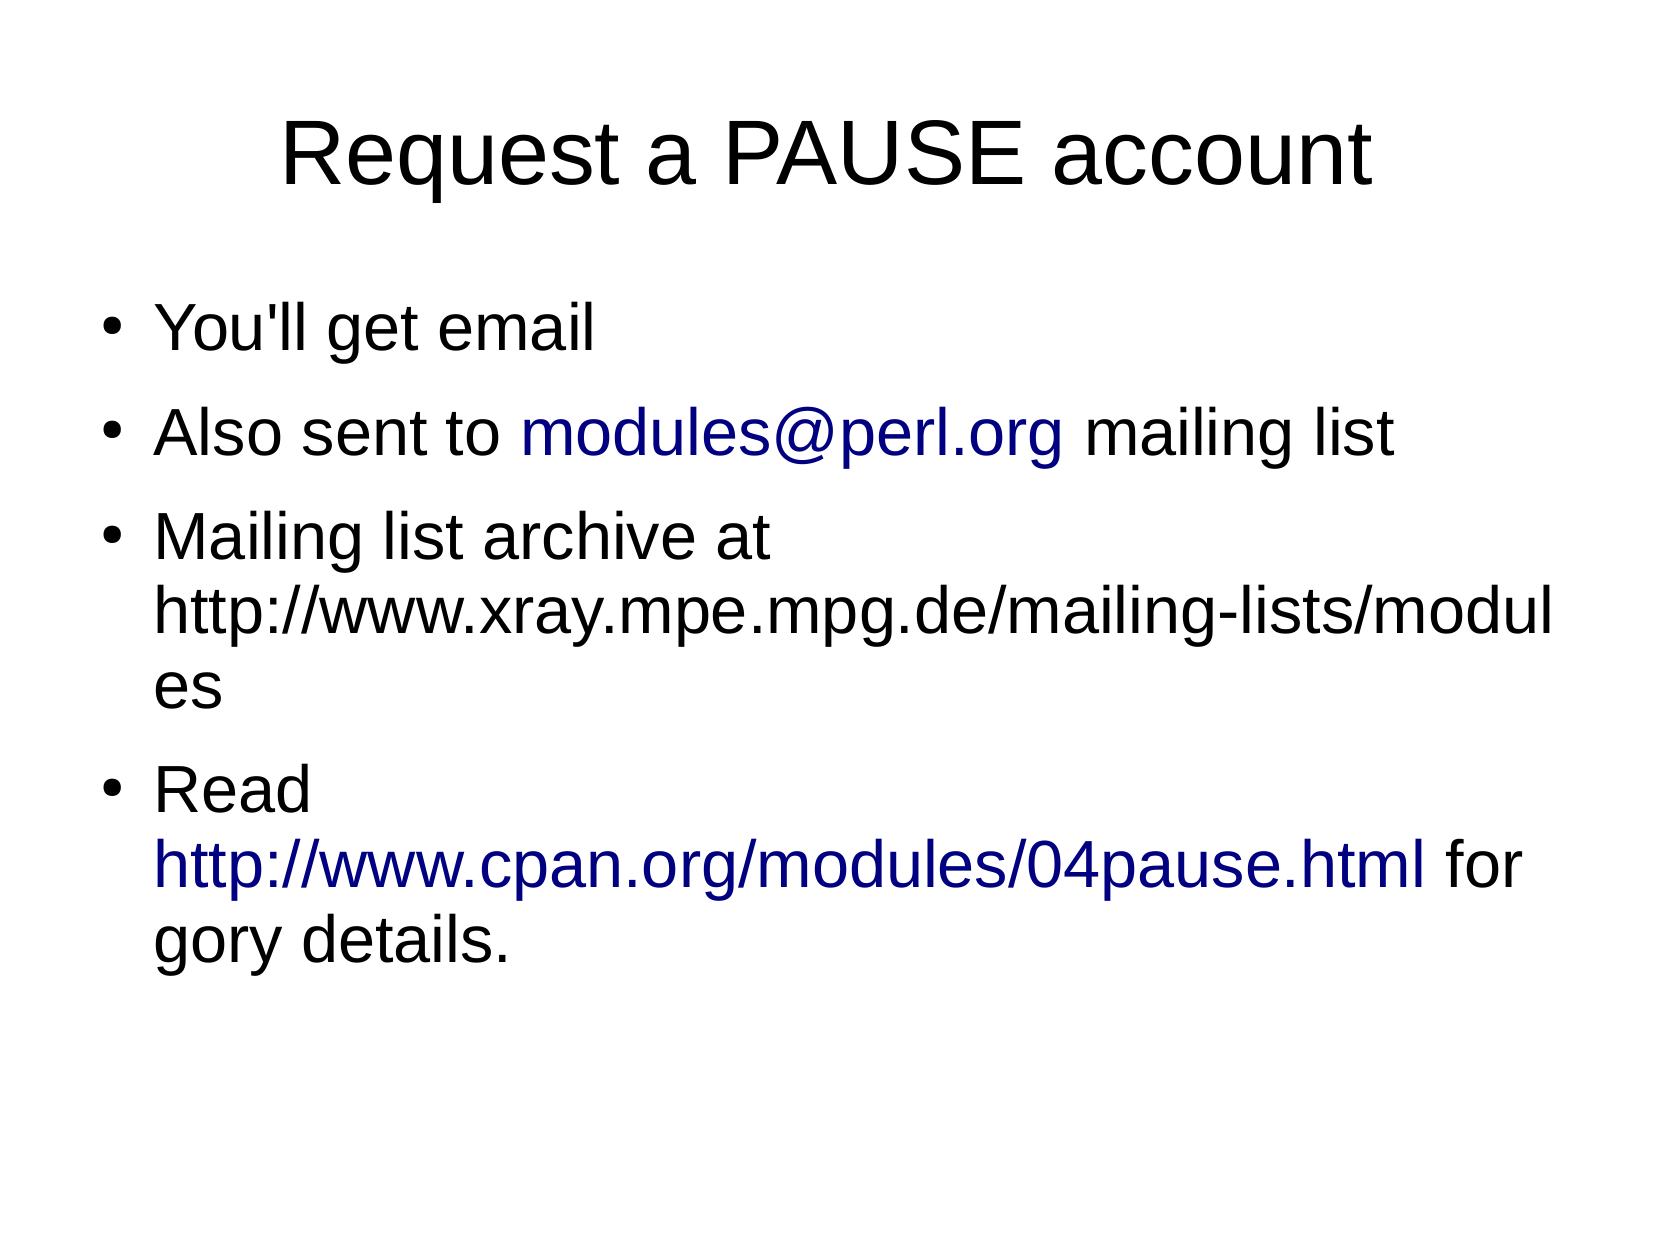

# Request a PAUSE account
You'll get email
Also sent to modules@perl.org mailing list
Mailing list archive at http://www.xray.mpe.mpg.de/mailing-lists/modules
Read http://www.cpan.org/modules/04pause.html for gory details.